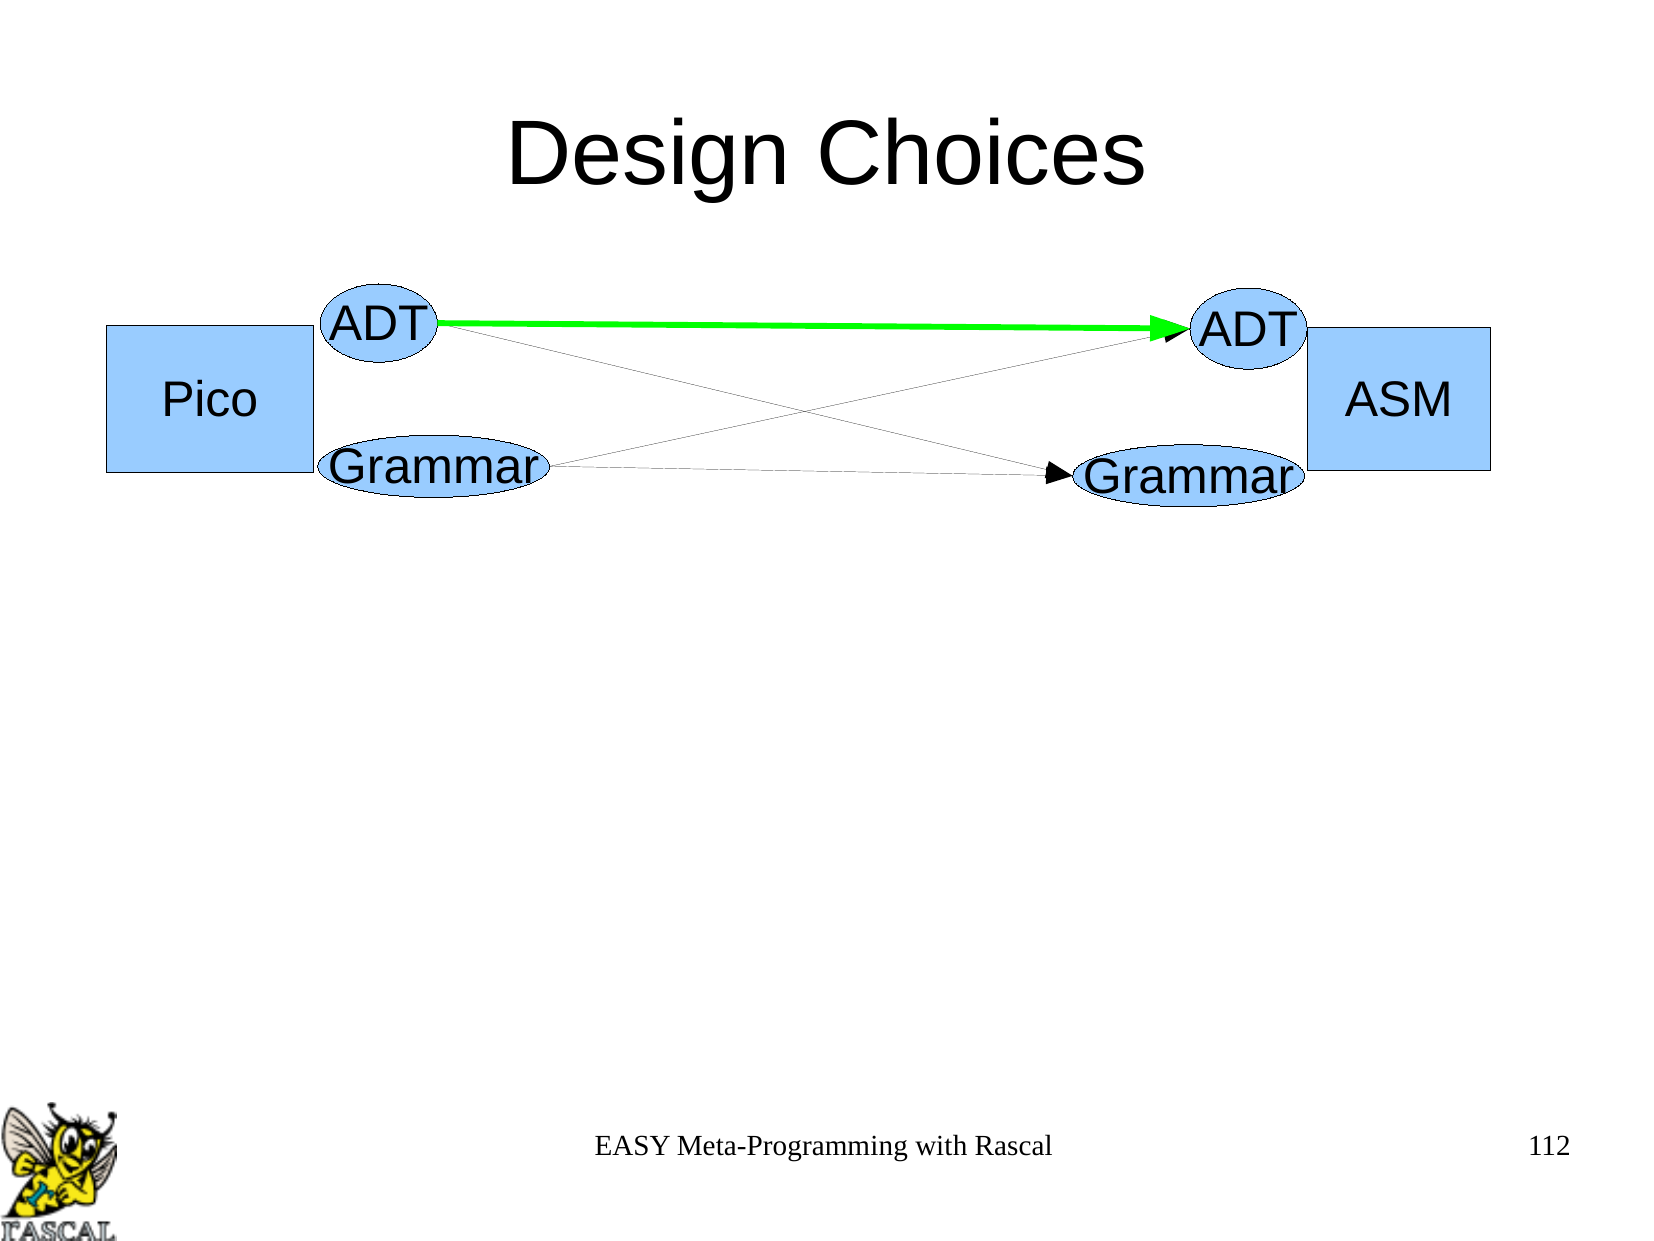

# Design Choices
ADT
ADT
Pico
ASM
Grammar
Grammar
112